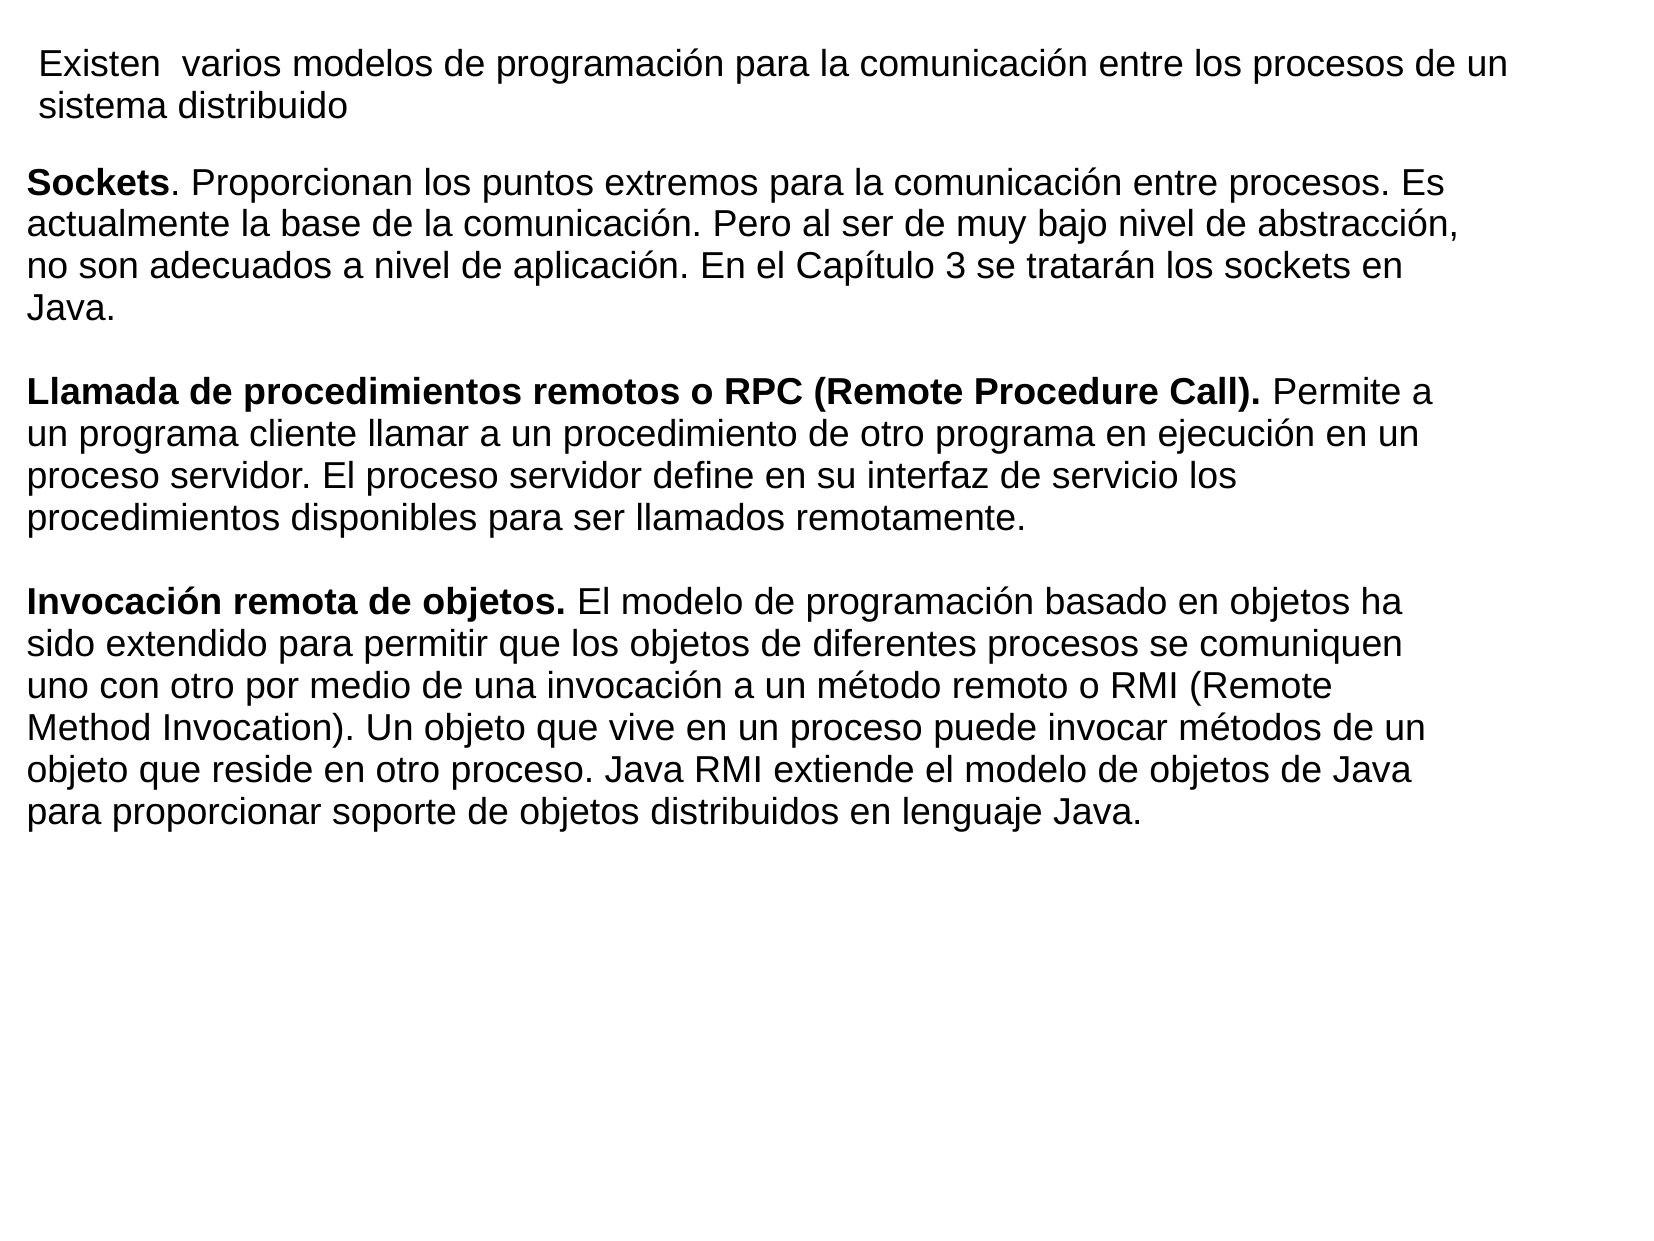

Existen varios modelos de programación para la comunicación entre los procesos de un sistema distribuido
Sockets. Proporcionan los puntos extremos para la comunicación entre procesos. Es
actualmente la base de la comunicación. Pero al ser de muy bajo nivel de abstracción,
no son adecuados a nivel de aplicación. En el Capítulo 3 se tratarán los sockets en
Java.
Llamada de procedimientos remotos o RPC (Remote Procedure Call). Permite a
un programa cliente llamar a un procedimiento de otro programa en ejecución en un
proceso servidor. El proceso servidor define en su interfaz de servicio los
procedimientos disponibles para ser llamados remotamente.
Invocación remota de objetos. El modelo de programación basado en objetos ha
sido extendido para permitir que los objetos de diferentes procesos se comuniquen
uno con otro por medio de una invocación a un método remoto o RMI (Remote
Method Invocation). Un objeto que vive en un proceso puede invocar métodos de un
objeto que reside en otro proceso. Java RMI extiende el modelo de objetos de Java
para proporcionar soporte de objetos distribuidos en lenguaje Java.